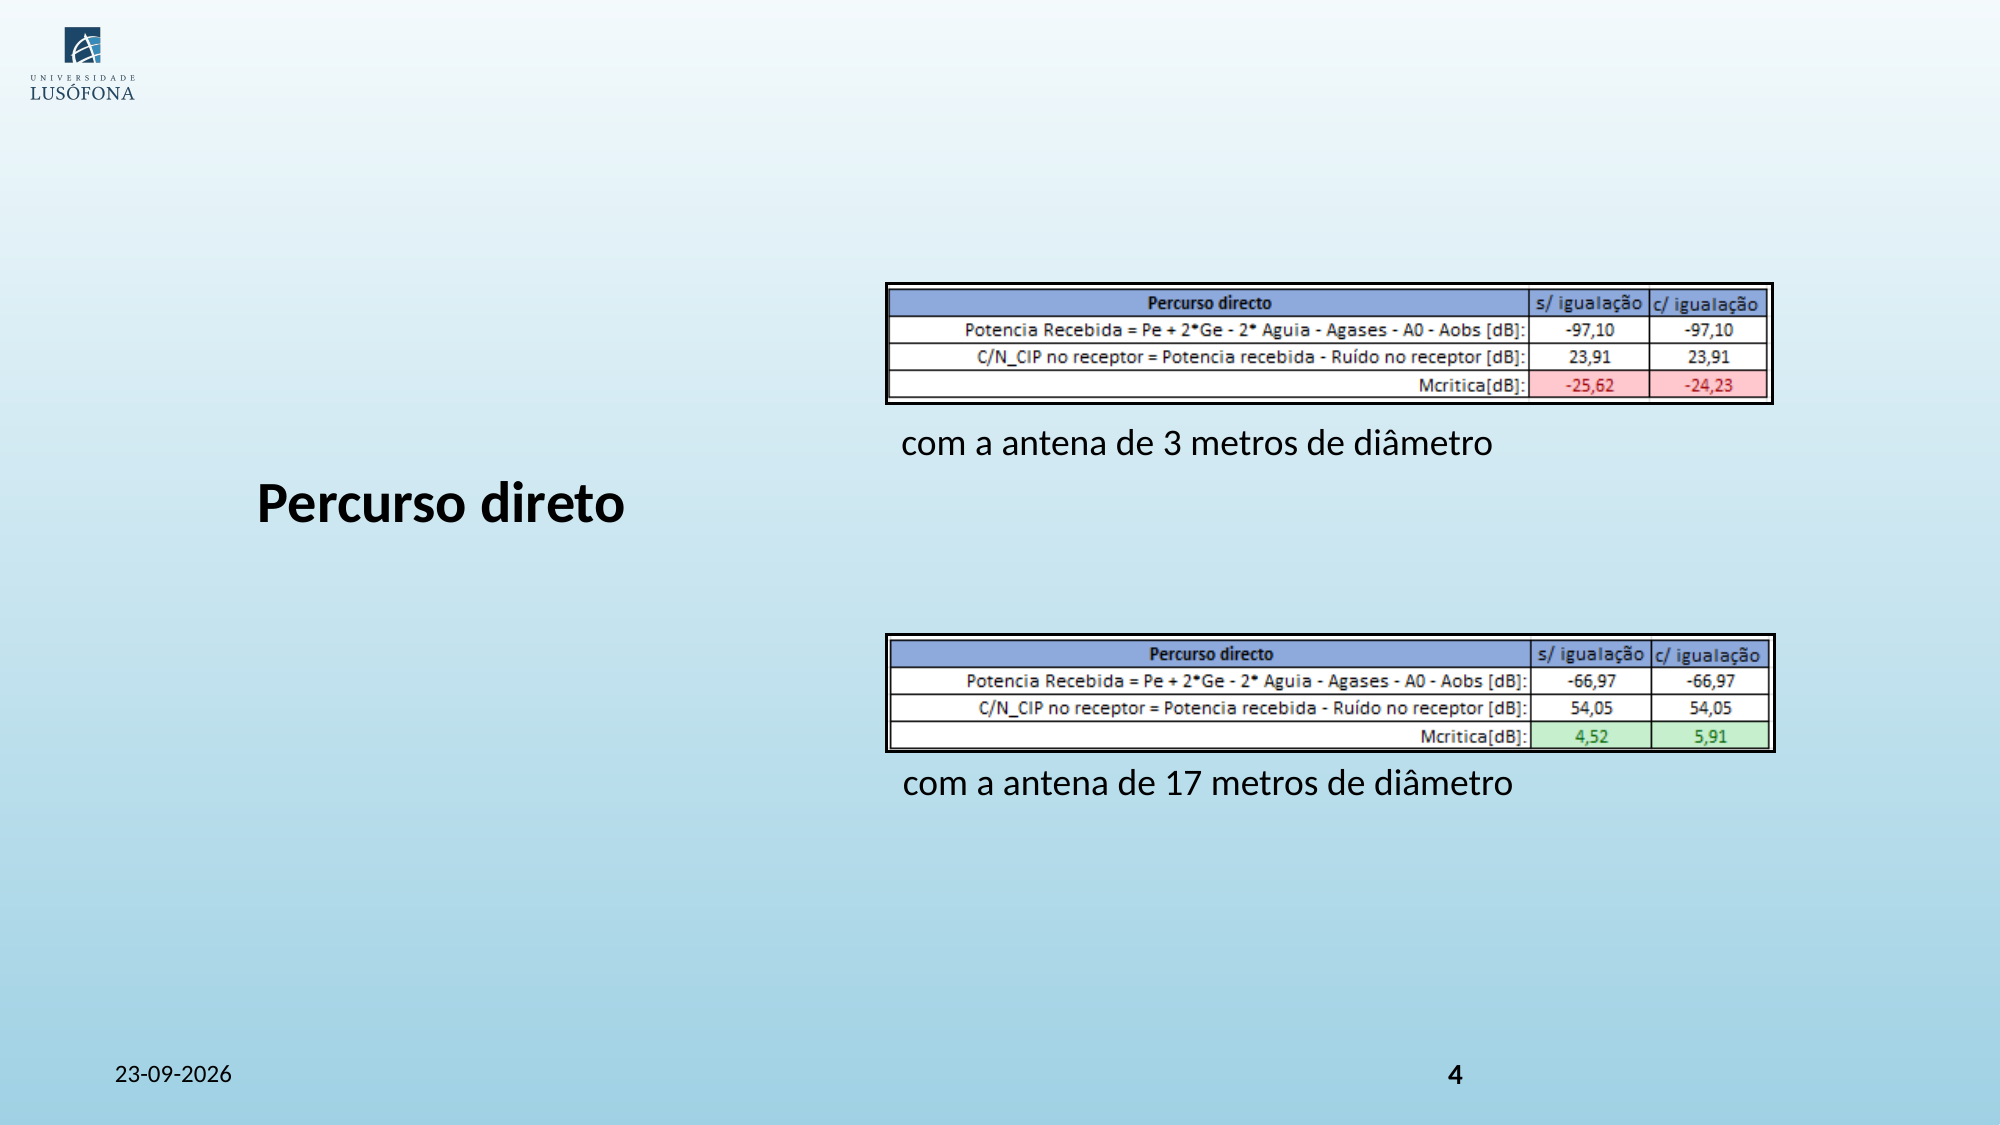

com a antena de 3 metros de diâmetro
Percurso direto
com a antena de 17 metros de diâmetro